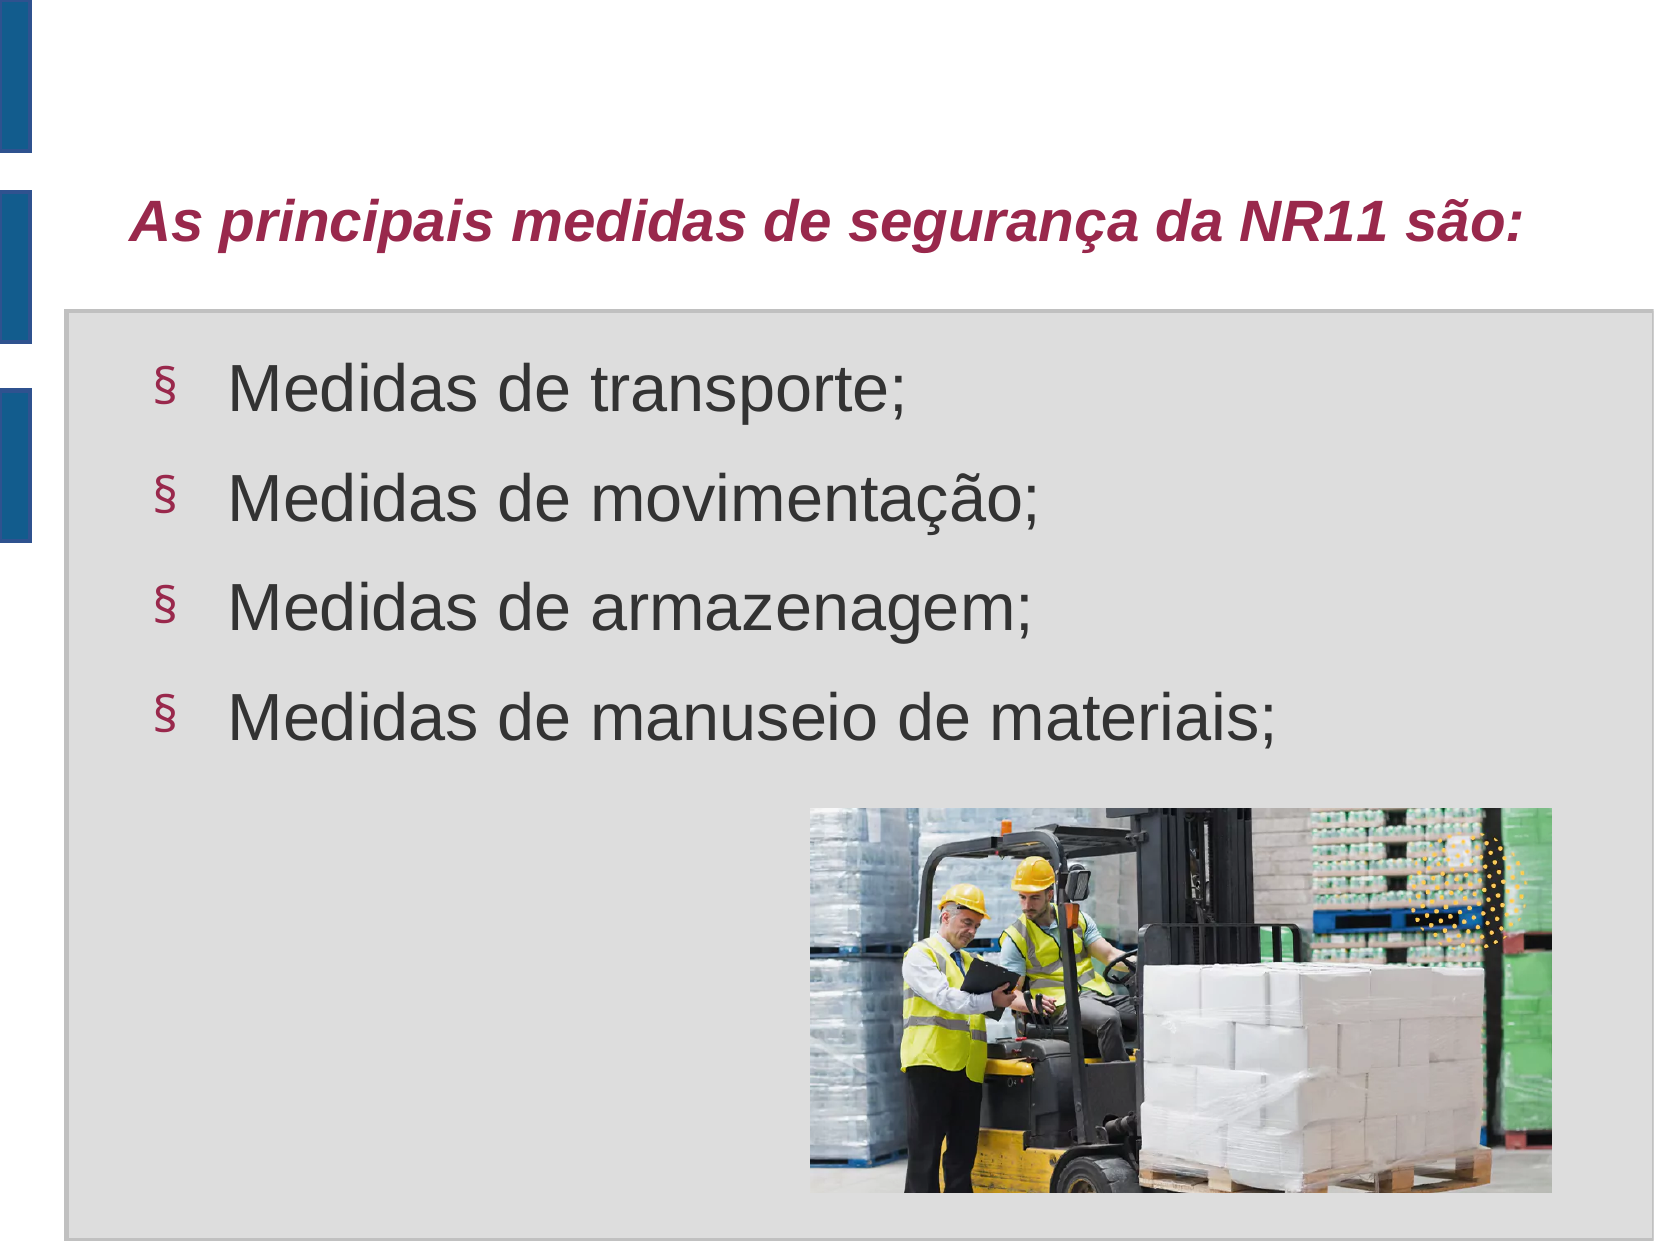

# As principais medidas de segurança da NR11 são:
Medidas de transporte;
Medidas de movimentação;
Medidas de armazenagem;
Medidas de manuseio de materiais;